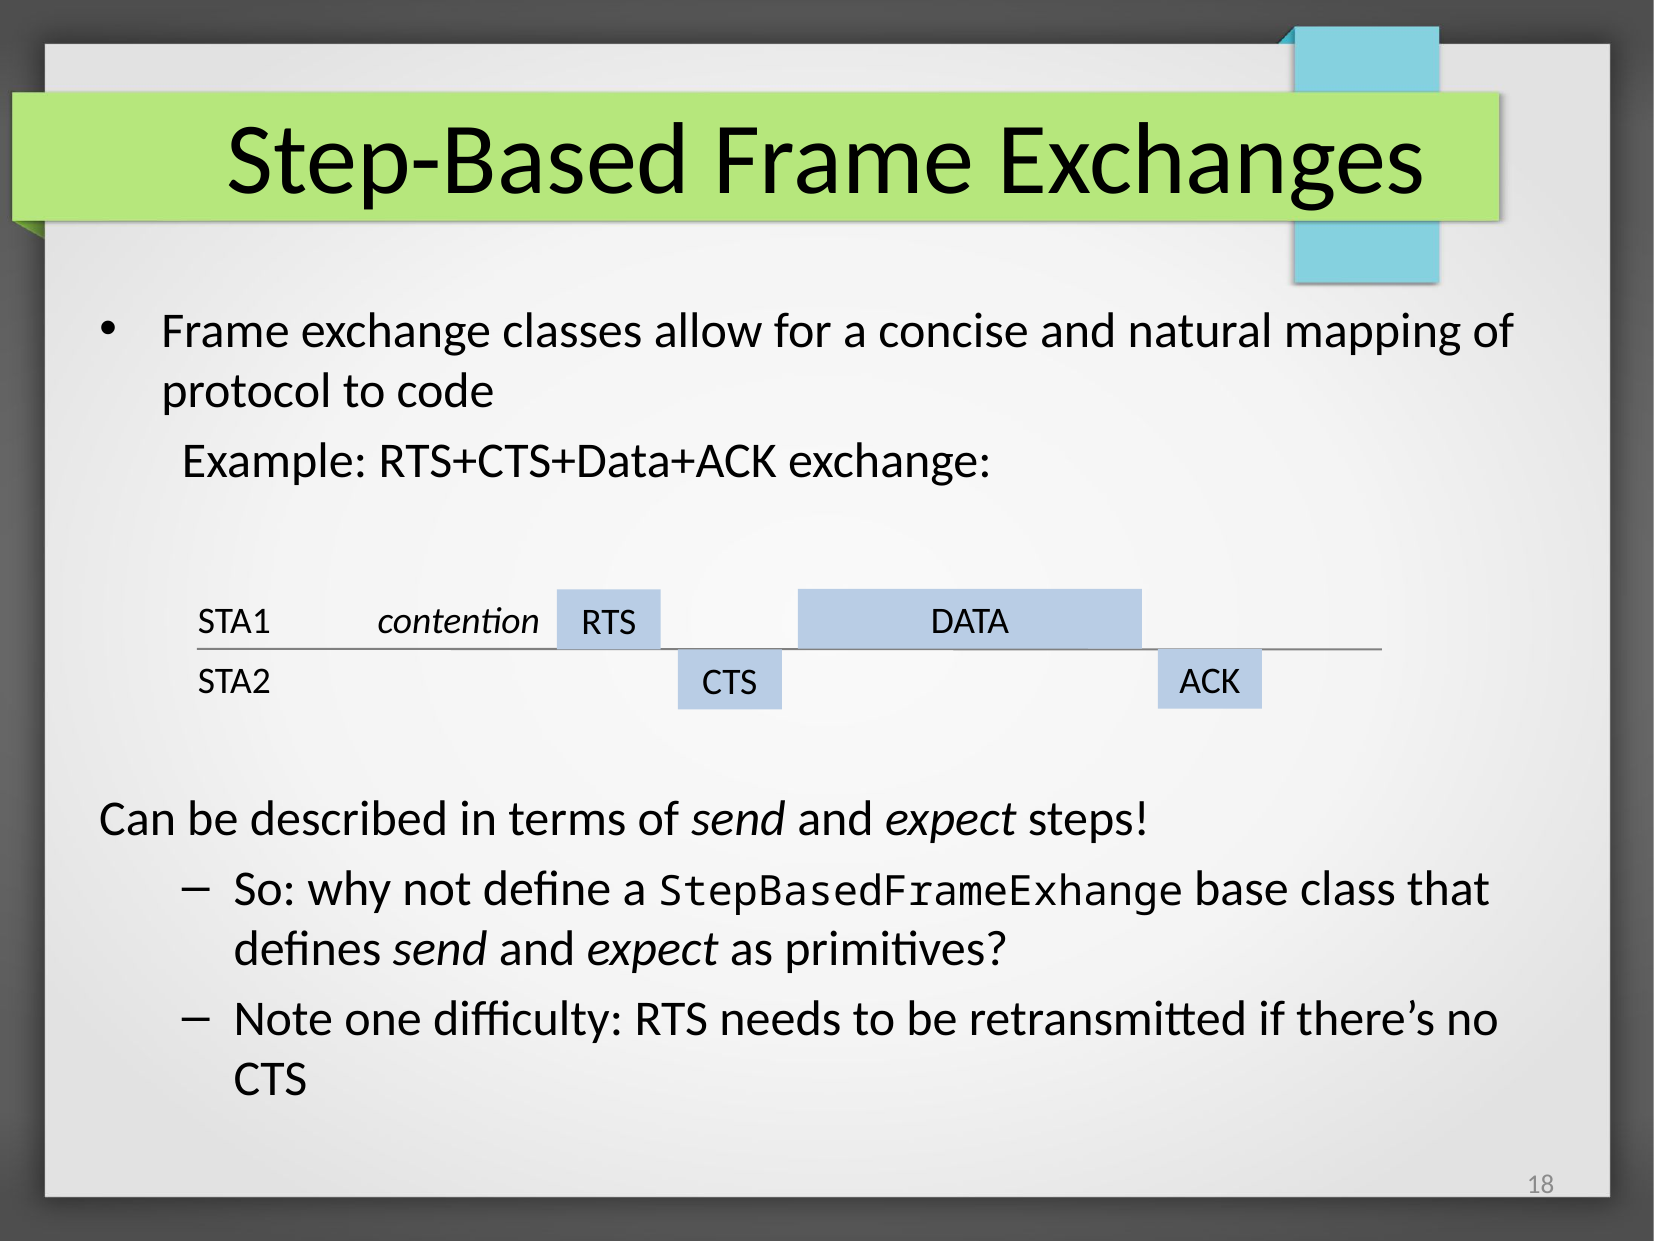

# Step-Based Frame Exchanges
Frame exchange classes allow for a concise and natural mapping of protocol to code
Example: RTS+CTS+Data+ACK exchange:
Can be described in terms of send and expect steps!
So: why not define a StepBasedFrameExhange base class that defines send and expect as primitives?
Note one difficulty: RTS needs to be retransmitted if there’s no CTS
STA1
contention
DATA
RTS
STA2
ACK
CTS